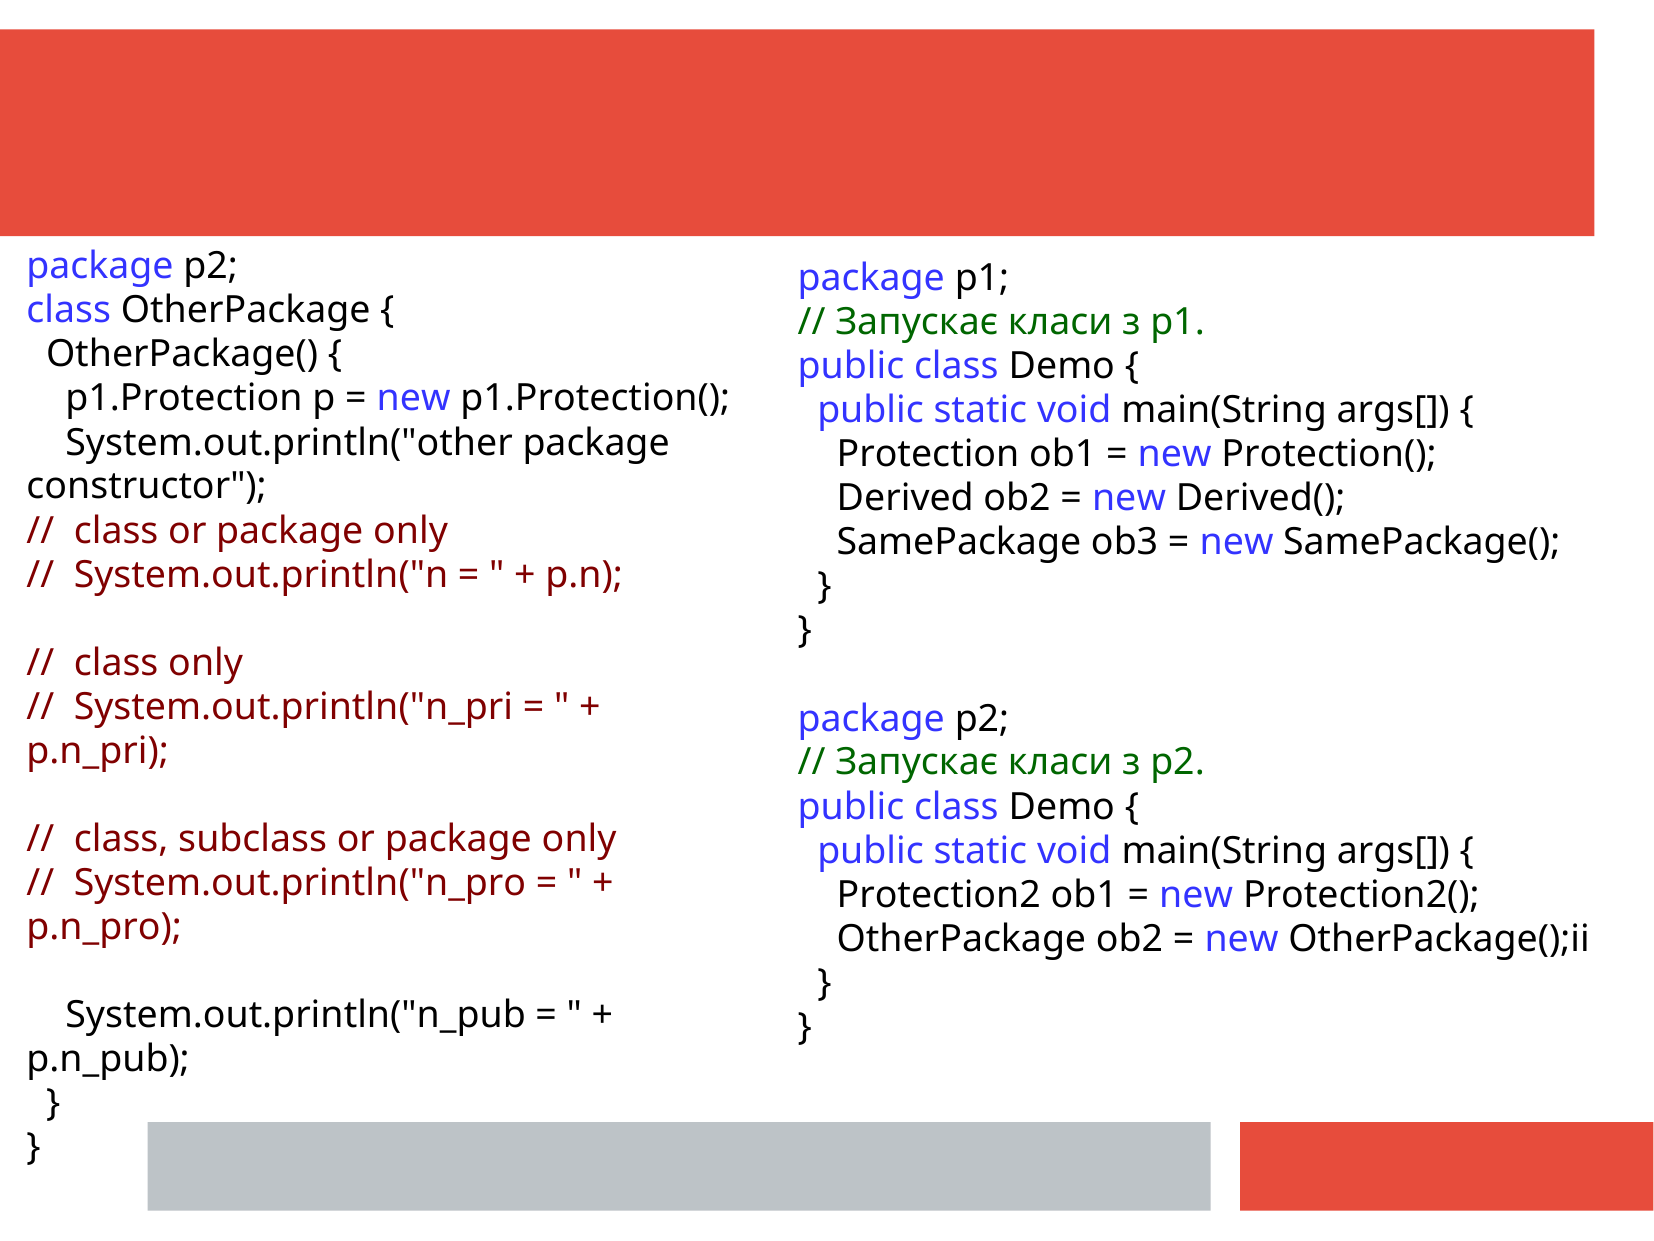

package p2;
class OtherPackage {
 OtherPackage() {
 p1.Protection p = new p1.Protection();
 System.out.println("other package constructor");
// class or package only
// System.out.println("n = " + p.n);
// class only
// System.out.println("n_pri = " + p.n_pri);
// class, subclass or package only
// System.out.println("n_pro = " + p.n_pro);
 System.out.println("n_pub = " + p.n_pub);
 }
}
package p1;
// Запускає класи з p1.
public class Demo {
 public static void main(String args[]) {
 Protection ob1 = new Protection();
 Derived ob2 = new Derived();
 SamePackage ob3 = new SamePackage();
 }
}
package p2;
// Запускає класи з p2.
public class Demo {
 public static void main(String args[]) {
 Protection2 ob1 = new Protection2();
 OtherPackage ob2 = new OtherPackage();іі
 }
}